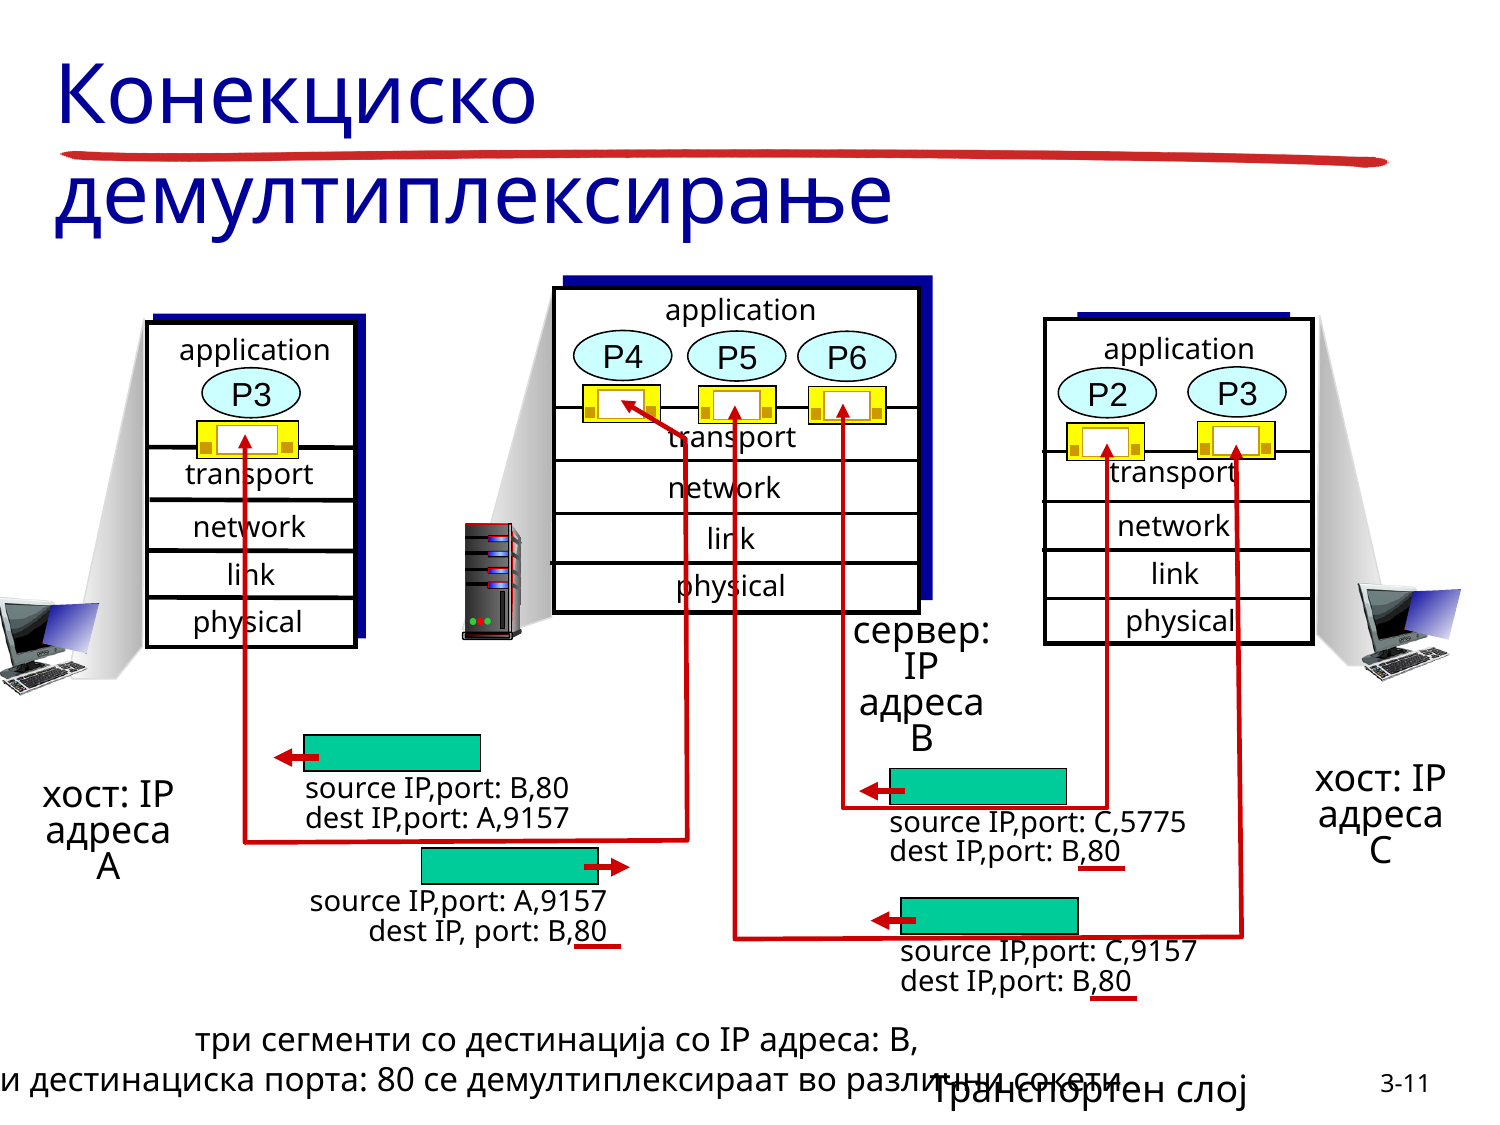

# Конекциско демултиплексирање
application
application
application
P4
P5
P6
P3
P3
P2
transport
transport
transport
network
network
network
link
link
link
physical
physical
physical
сервер: IP адреса B
source IP,port: B,80
dest IP,port: A,9157
хост: IP адреса C
source IP,port: C,5775
dest IP,port: B,80
хост: IP адреса A
source IP,port: A,9157
dest IP, port: B,80
source IP,port: C,9157
dest IP,port: B,80
три сегменти со дестинација со IP адреса: B,
 и дестинациска порта: 80 се демултиплексираат во различни сокети
Транспортен слој